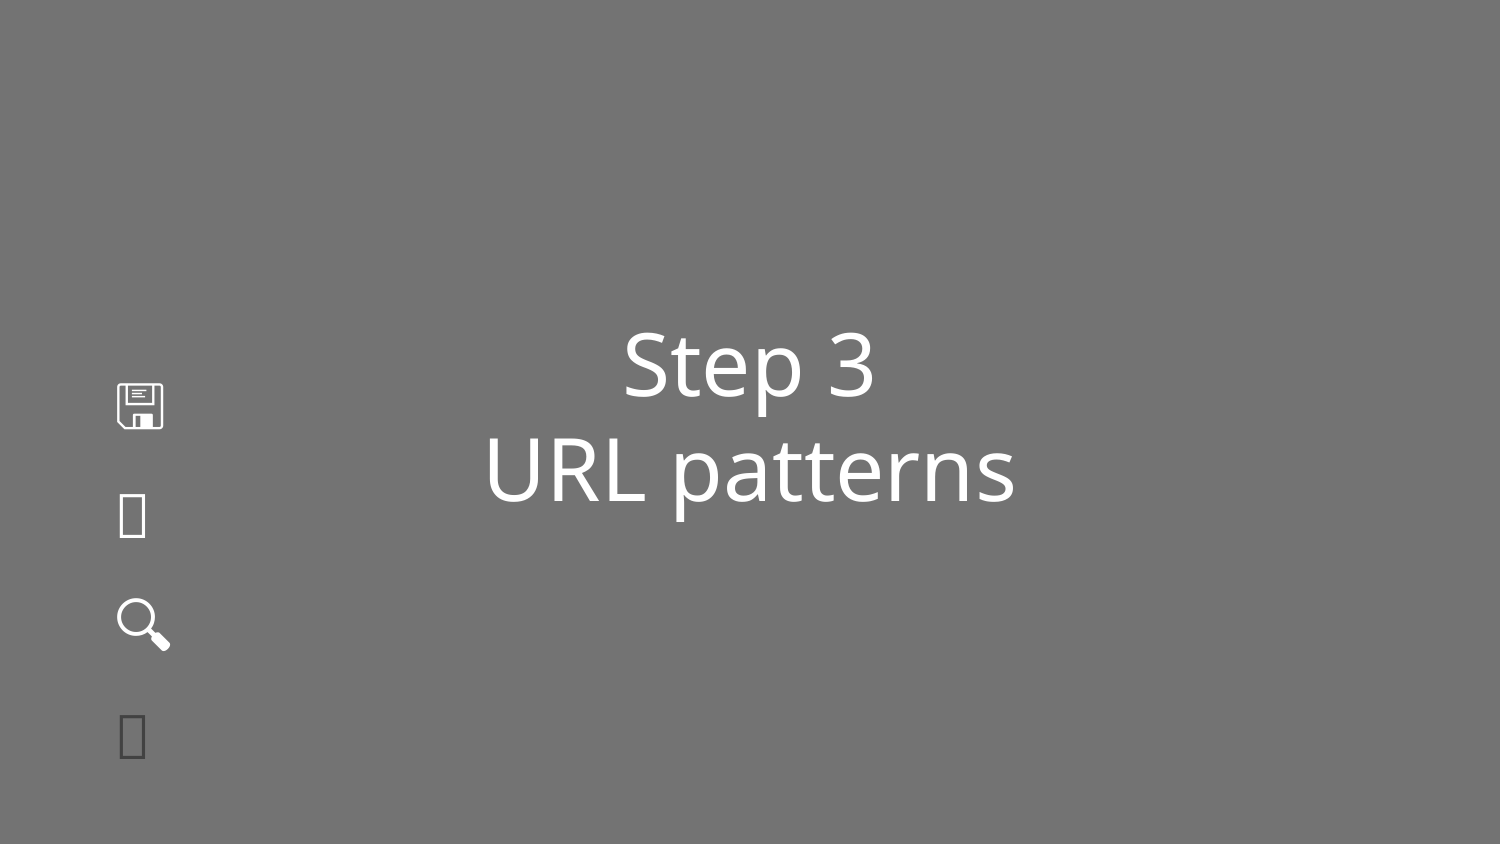

# Step 3 URL patterns
🖫
🔗
🔍
〰